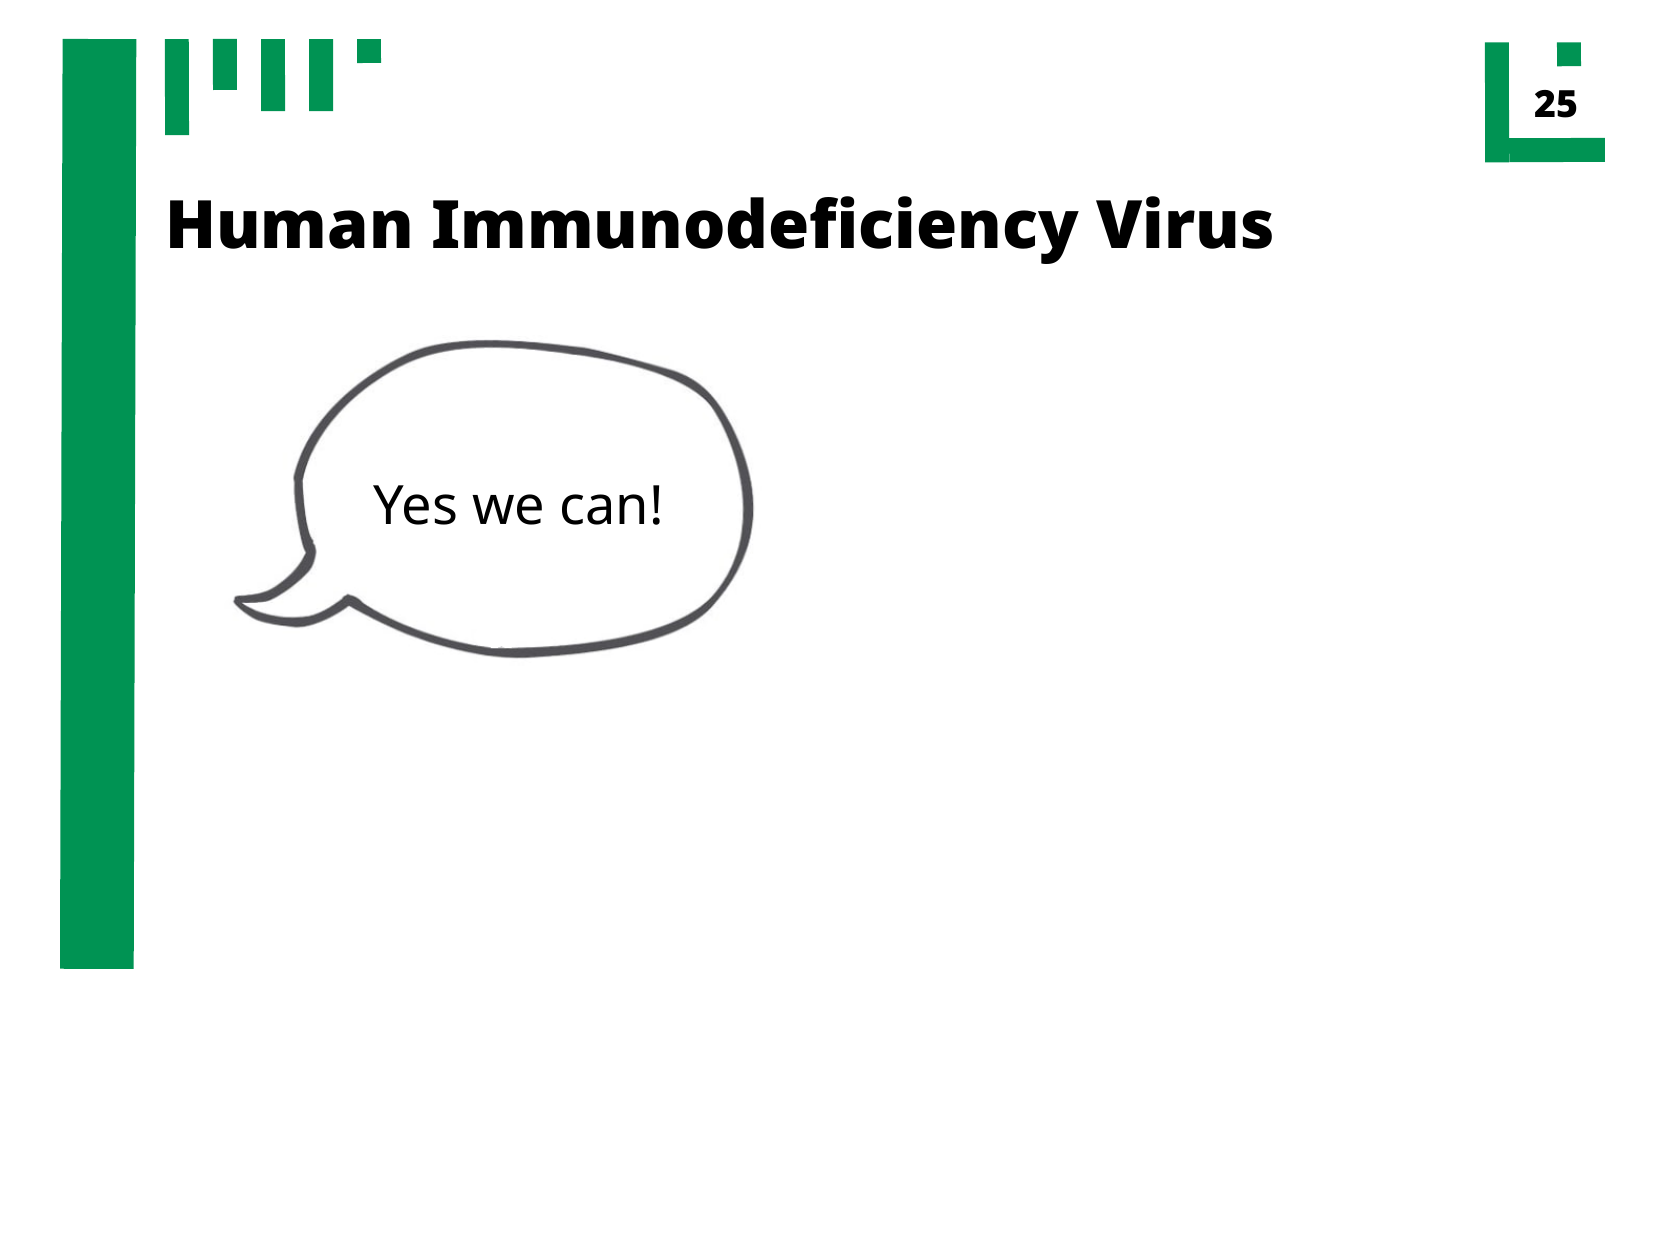

# Human Immunodeficiency Virus
Yes we can!